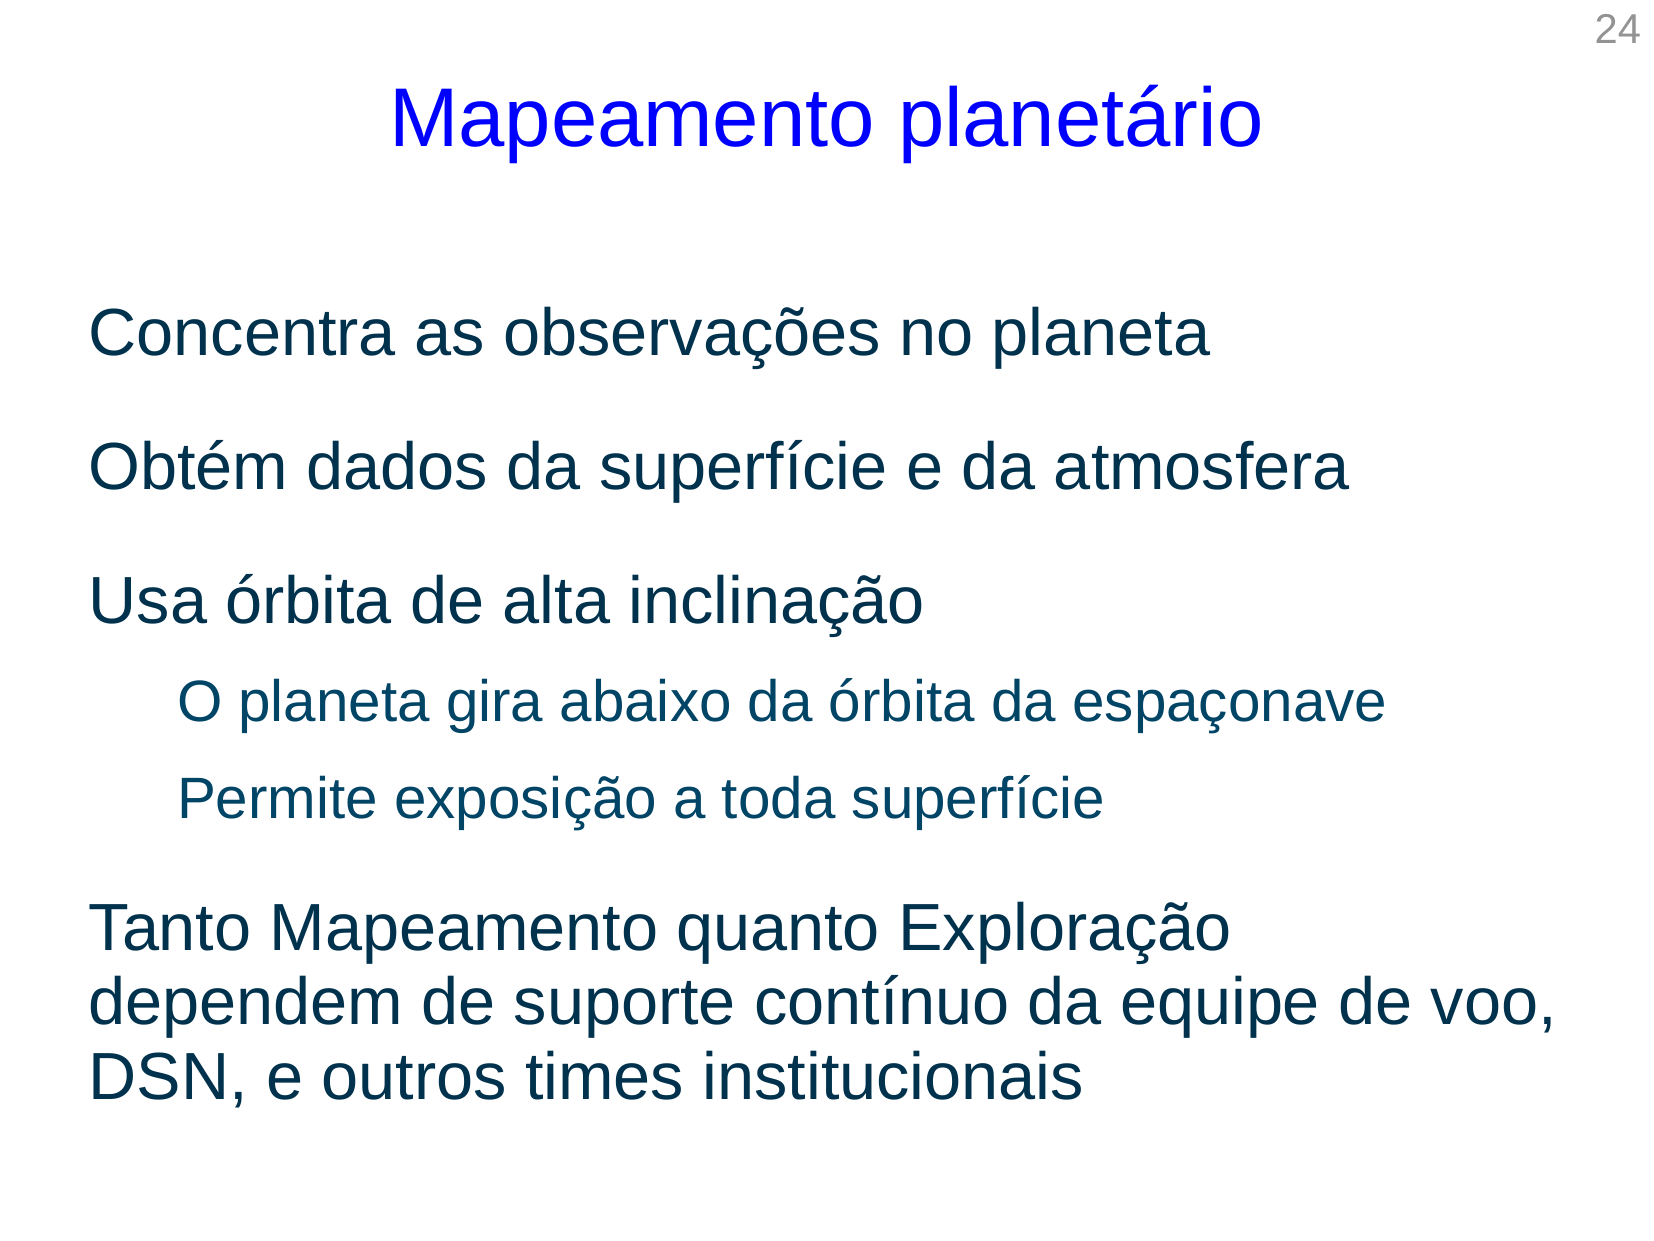

24
# Mapeamento planetário
Concentra as observações no planeta
Obtém dados da superfície e da atmosfera
Usa órbita de alta inclinação
O planeta gira abaixo da órbita da espaçonave
Permite exposição a toda superfície
Tanto Mapeamento quanto Exploração dependem de suporte contínuo da equipe de voo, DSN, e outros times institucionais